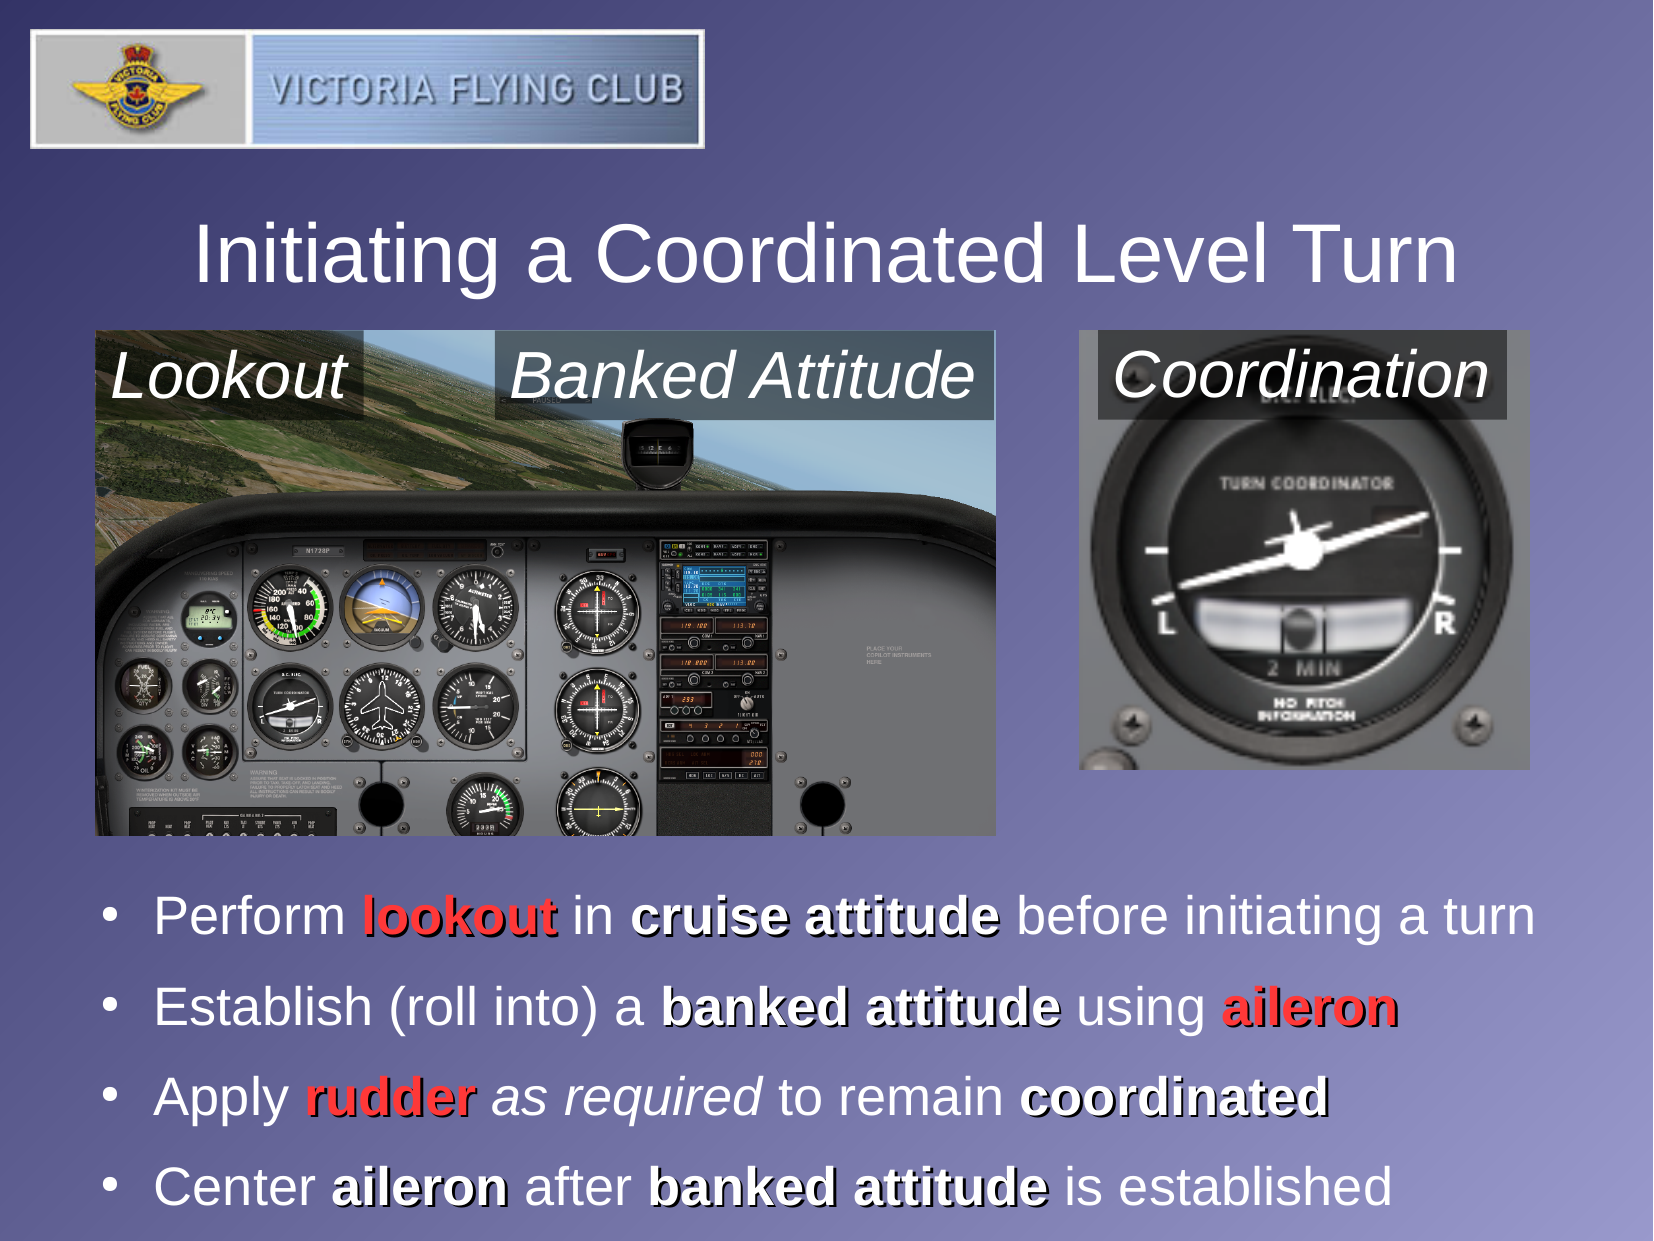

# Initiating a Coordinated Level Turn
Coordination
Lookout
Banked Attitude
Perform lookout in cruise attitude before initiating a turn
Establish (roll into) a banked attitude using aileron
Apply rudder as required to remain coordinated
Center aileron after banked attitude is established